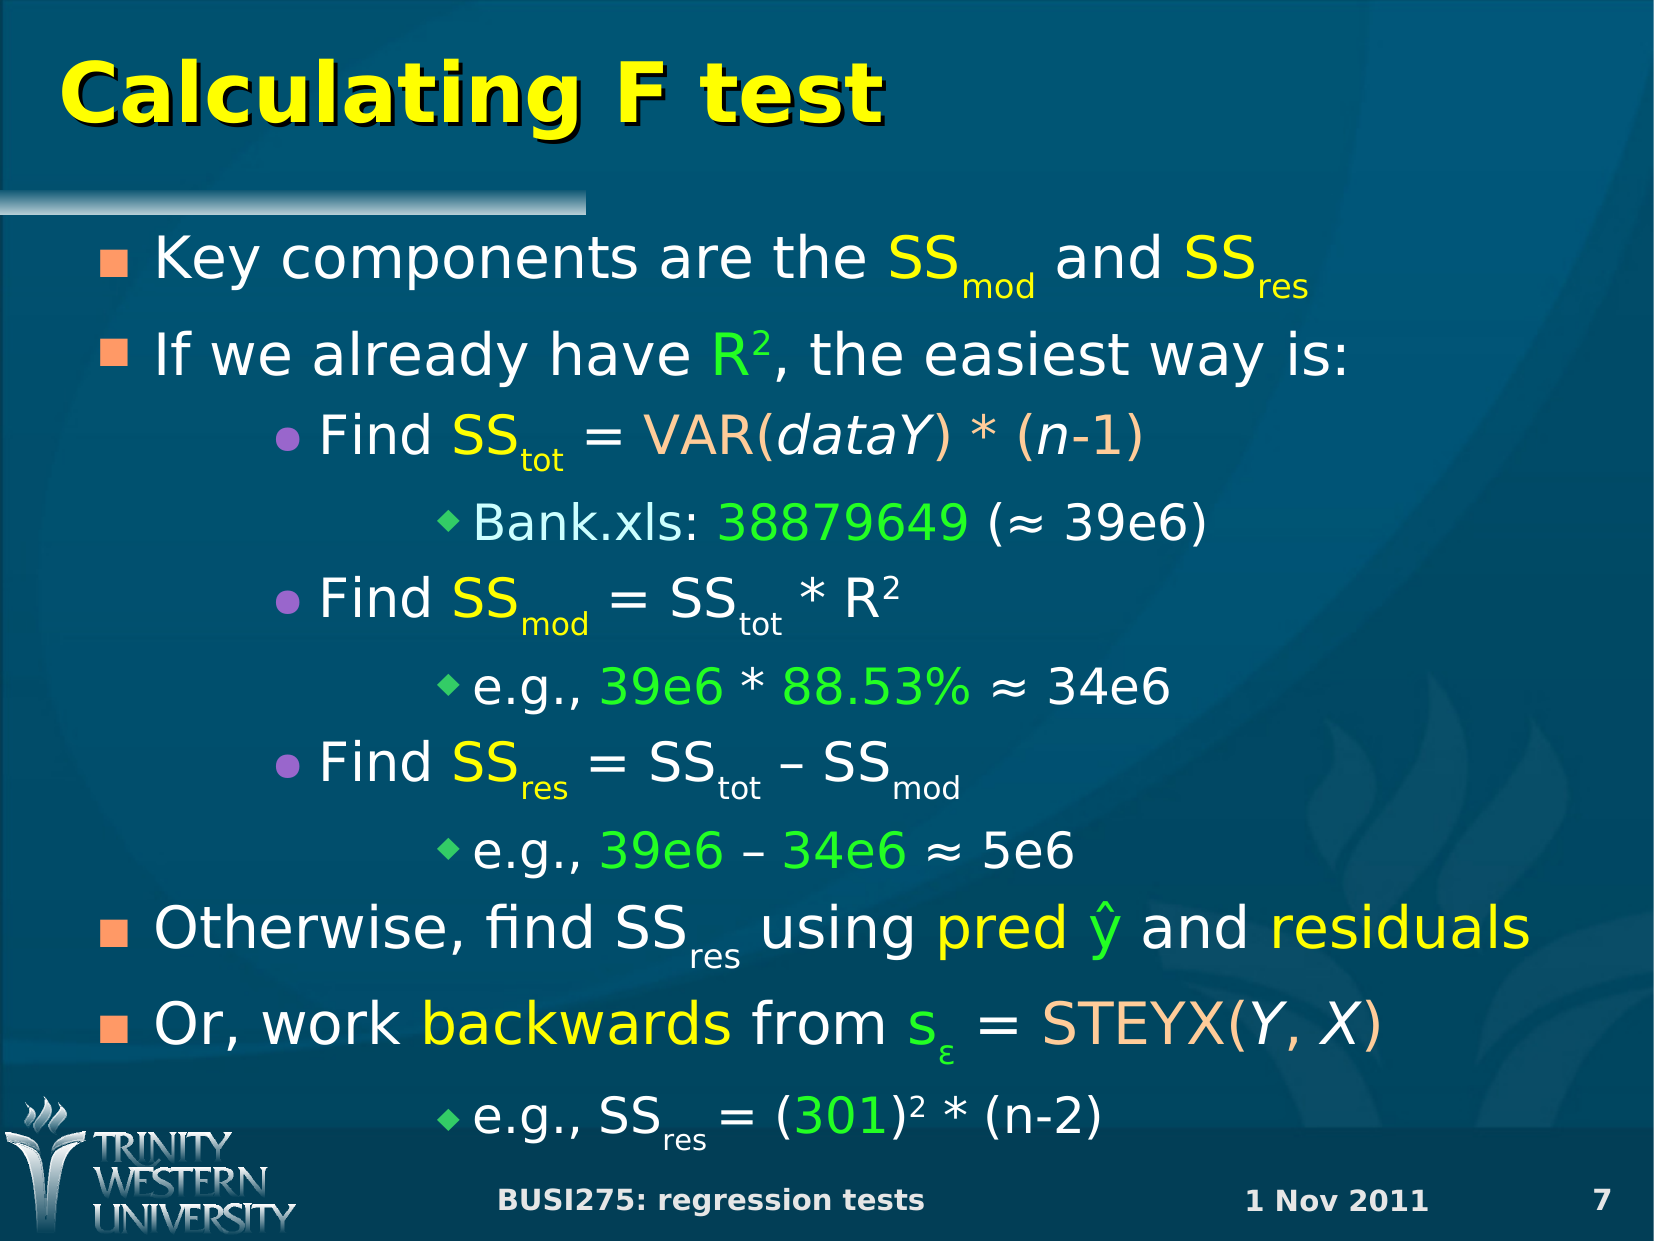

# Calculating F test
Key components are the SSmod and SSres
If we already have R2, the easiest way is:
Find SStot = VAR(dataY) * (n-1)
Bank.xls: 38879649 (≈ 39e6)
Find SSmod = SStot * R2
e.g., 39e6 * 88.53% ≈ 34e6
Find SSres = SStot – SSmod
e.g., 39e6 – 34e6 ≈ 5e6
Otherwise, find SSres using pred ŷ and residuals
Or, work backwards from sε = STEYX(Y, X)
e.g., SSres = (301)2 * (n-2)
BUSI275: regression tests
1 Nov 2011
7